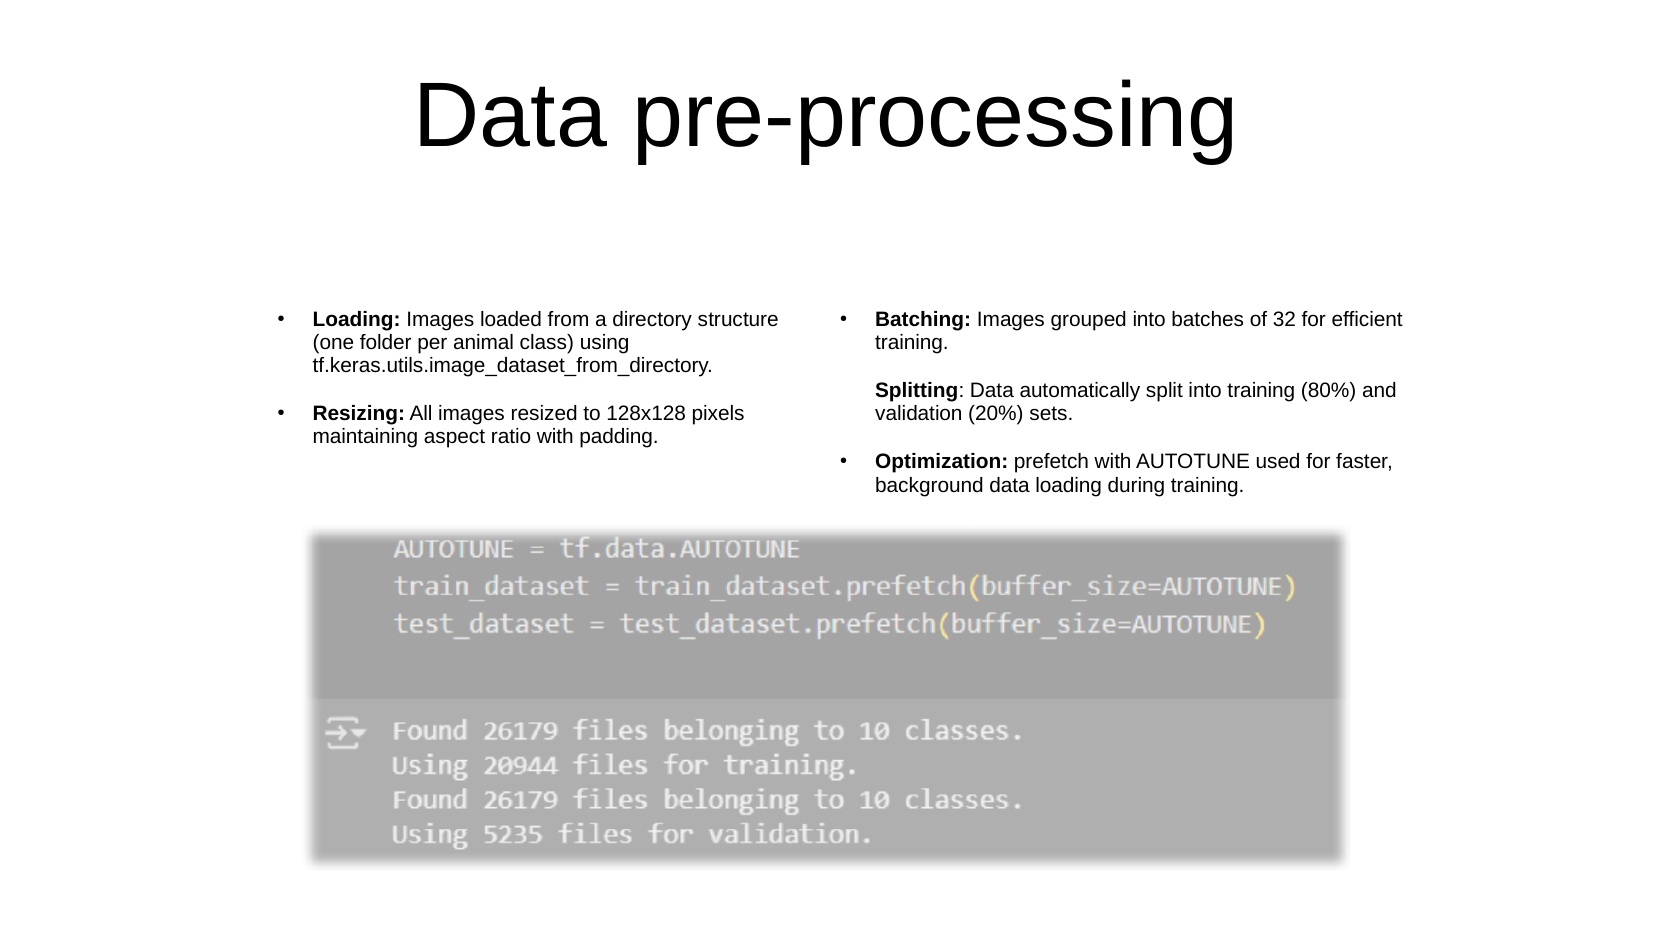

# Data pre-processing
Loading: Images loaded from a directory structure (one folder per animal class) using tf.keras.utils.image_dataset_from_directory.
Resizing: All images resized to 128x128 pixels maintaining aspect ratio with padding.
Batching: Images grouped into batches of 32 for efficient training.
Splitting: Data automatically split into training (80%) and validation (20%) sets.
Optimization: prefetch with AUTOTUNE used for faster, background data loading during training.